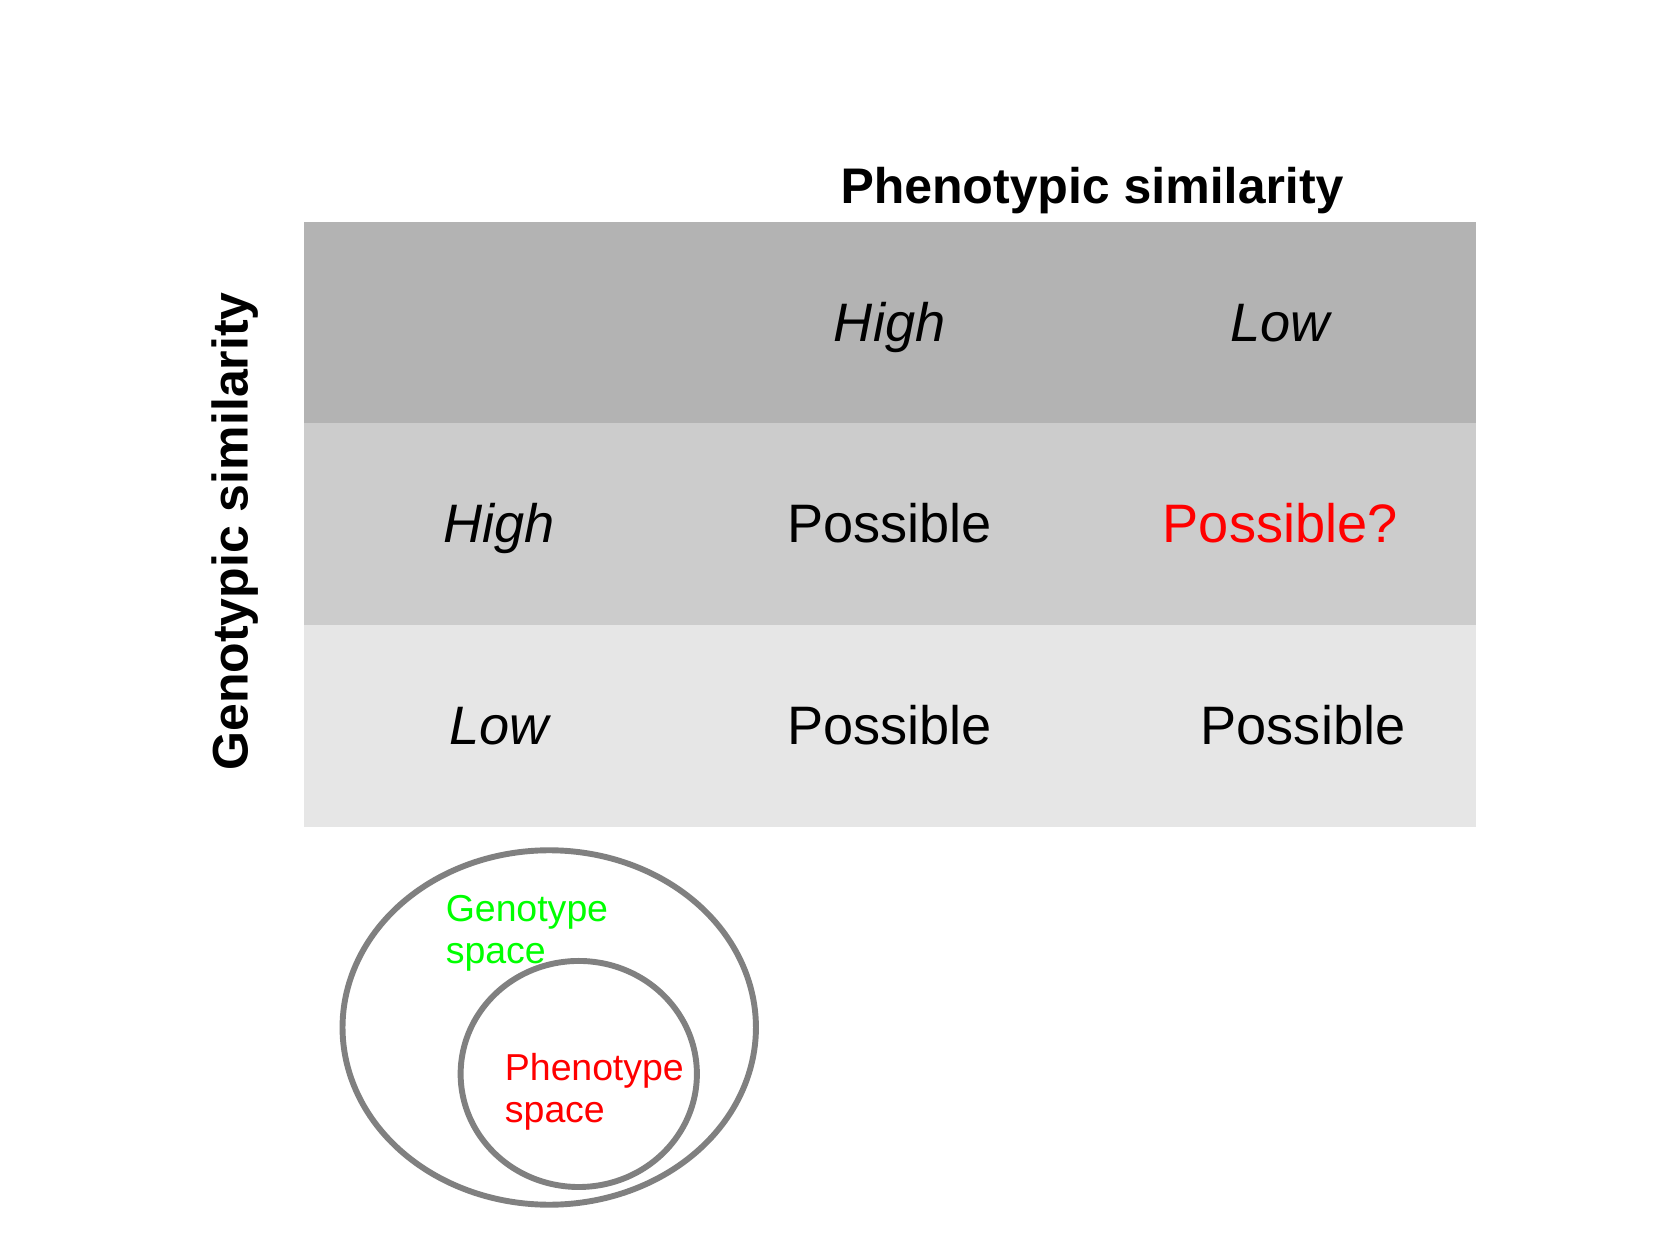

Phenotypic similarity
| | High | Low |
| --- | --- | --- |
| High | Possible | Possible? |
| Low | Possible | Possible |
Genotypic similarity
Genotype space
Phenotype space